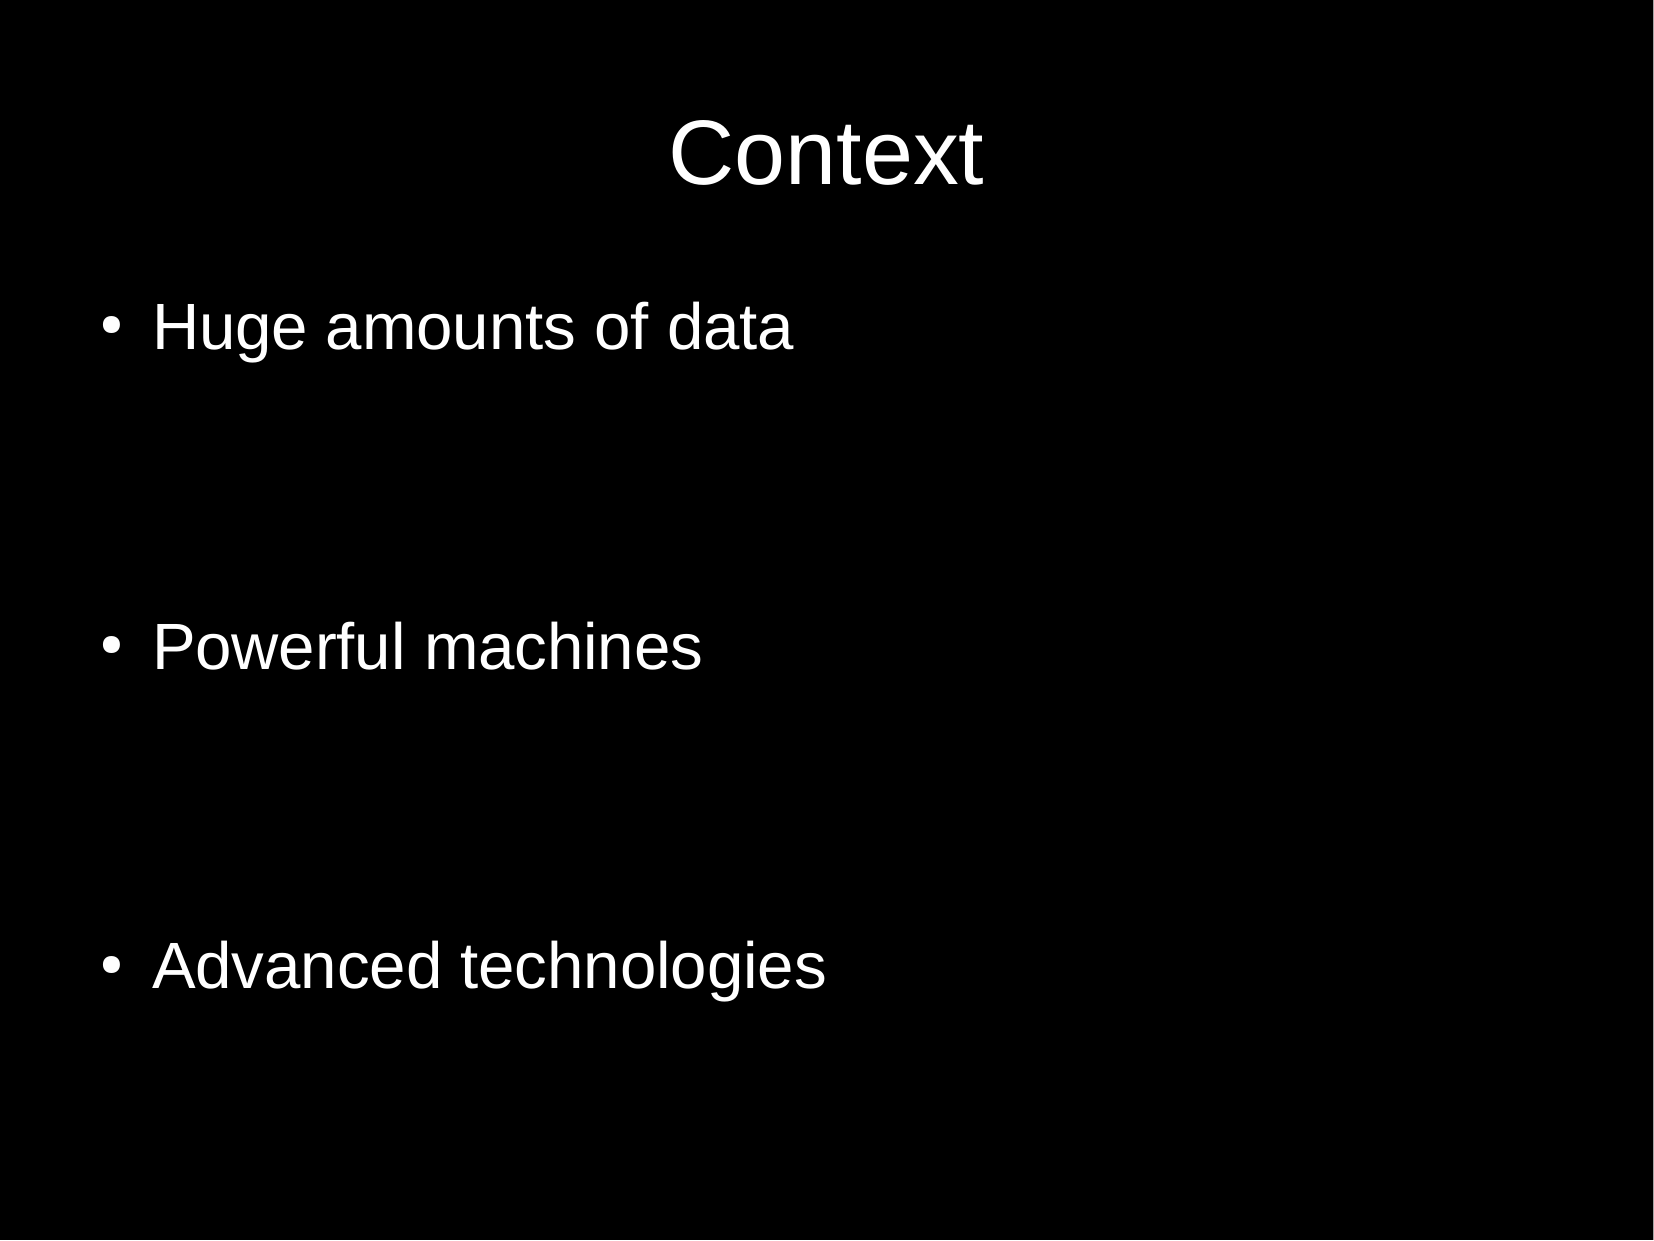

# Context
Huge amounts of data
Powerful machines
Advanced technologies